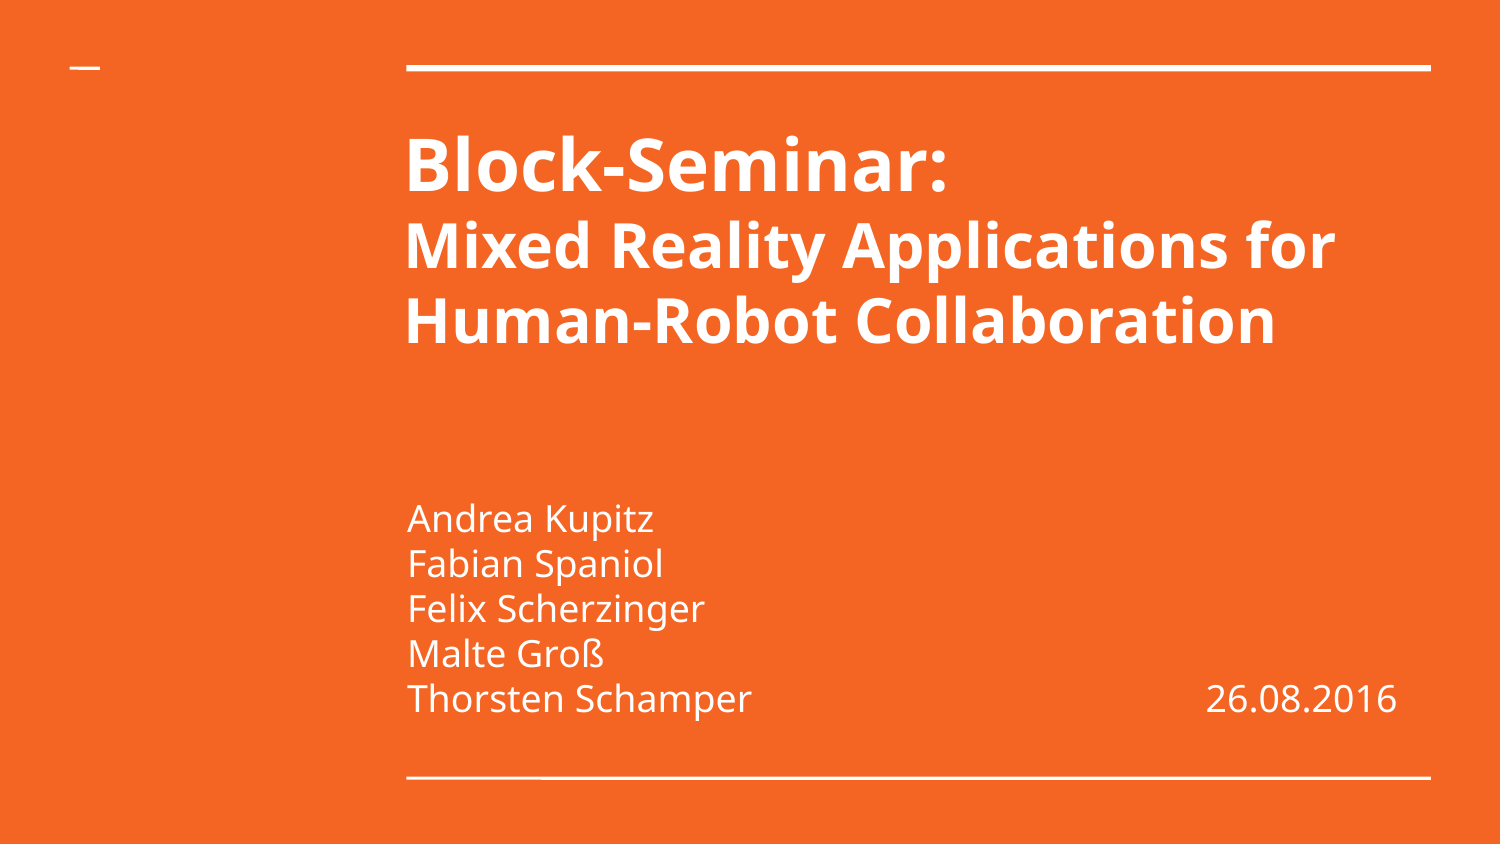

# Block-Seminar: Mixed Reality Applications for Human-Robot Collaboration
Andrea Kupitz
Fabian Spaniol
Felix Scherzinger
Malte Groß
Thorsten Schamper						 26.08.2016